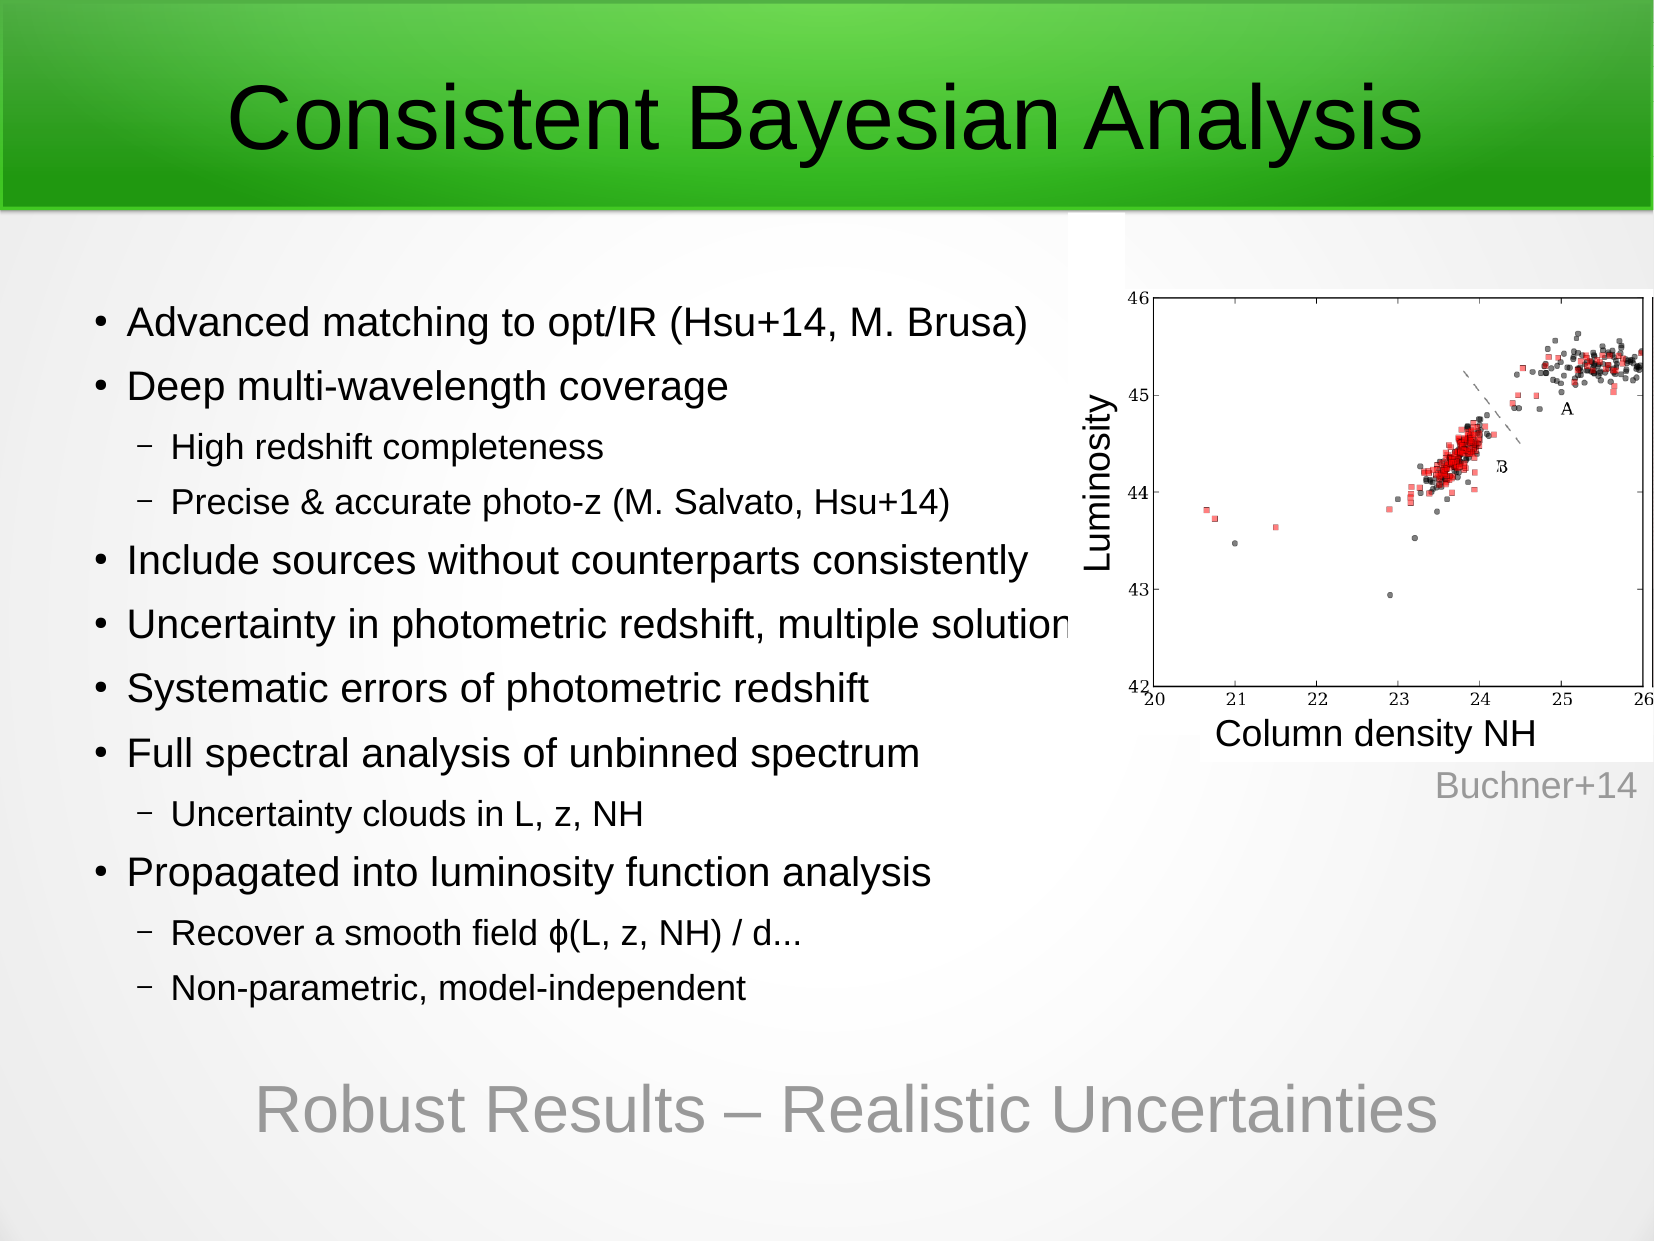

Consistent Bayesian Analysis
Luminosity
Column density NH
Buchner+14
# Advanced matching to opt/IR (Hsu+14, M. Brusa)
Deep multi-wavelength coverage
High redshift completeness
Precise & accurate photo-z (M. Salvato, Hsu+14)
Include sources without counterparts consistently
Uncertainty in photometric redshift, multiple solutions
Systematic errors of photometric redshift
Full spectral analysis of unbinned spectrum
Uncertainty clouds in L, z, NH
Propagated into luminosity function analysis
Recover a smooth field ϕ(L, z, NH) / d...
Non-parametric, model-independent
Robust Results – Realistic Uncertainties